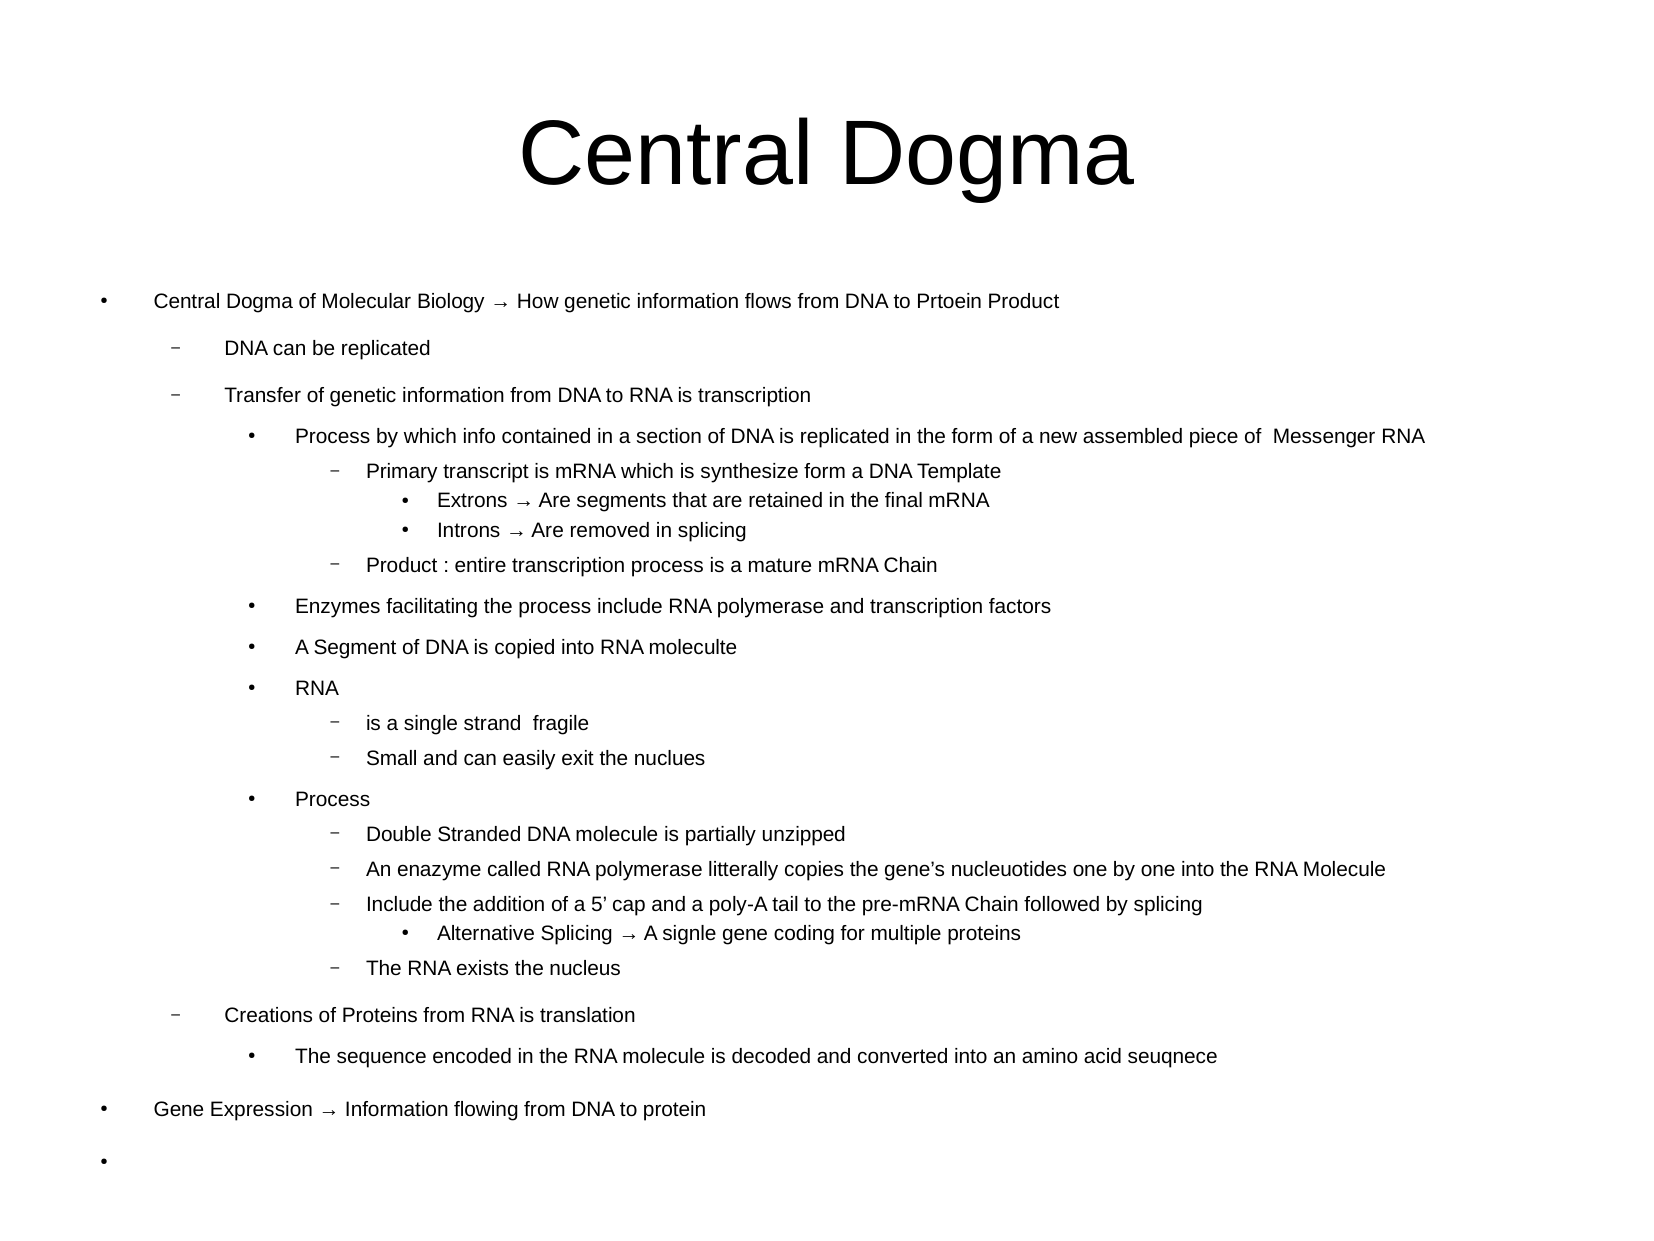

# Central Dogma
Central Dogma of Molecular Biology → How genetic information flows from DNA to Prtoein Product
DNA can be replicated
Transfer of genetic information from DNA to RNA is transcription
Process by which info contained in a section of DNA is replicated in the form of a new assembled piece of Messenger RNA
Primary transcript is mRNA which is synthesize form a DNA Template
Extrons → Are segments that are retained in the final mRNA
Introns → Are removed in splicing
Product : entire transcription process is a mature mRNA Chain
Enzymes facilitating the process include RNA polymerase and transcription factors
A Segment of DNA is copied into RNA moleculte
RNA
is a single strand fragile
Small and can easily exit the nuclues
Process
Double Stranded DNA molecule is partially unzipped
An enazyme called RNA polymerase litterally copies the gene’s nucleuotides one by one into the RNA Molecule
Include the addition of a 5’ cap and a poly-A tail to the pre-mRNA Chain followed by splicing
Alternative Splicing → A signle gene coding for multiple proteins
The RNA exists the nucleus
Creations of Proteins from RNA is translation
The sequence encoded in the RNA molecule is decoded and converted into an amino acid seuqnece
Gene Expression → Information flowing from DNA to protein